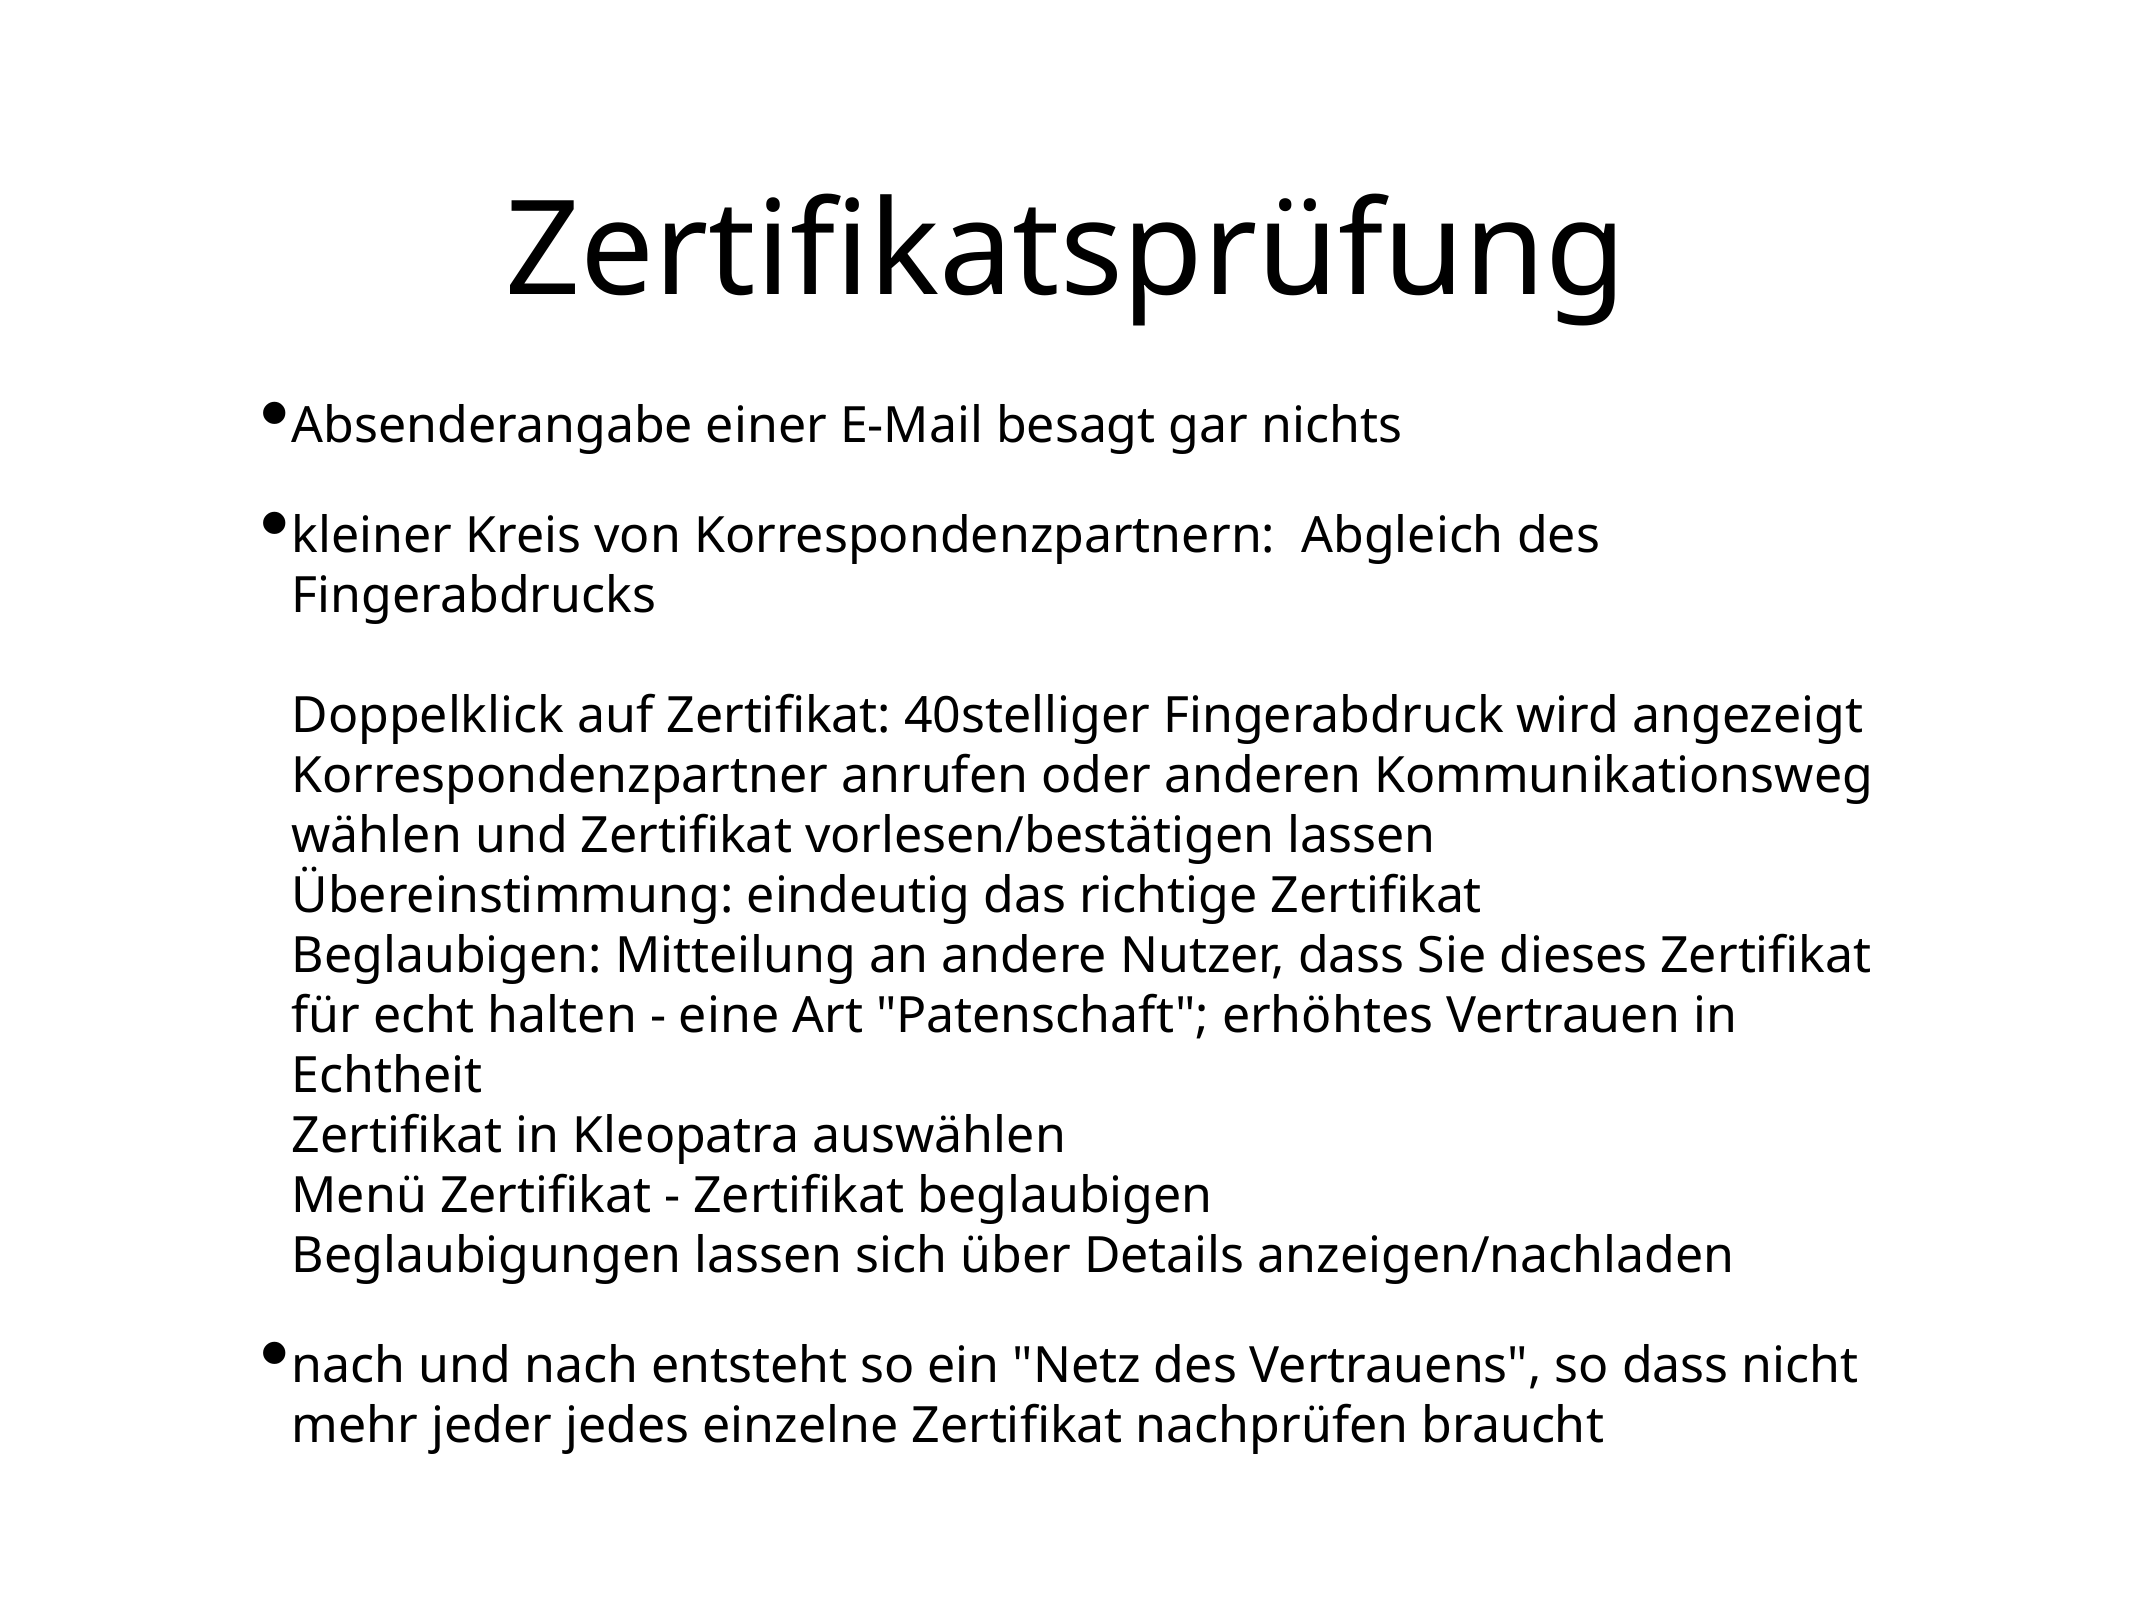

# Zertifikatsprüfung
Absenderangabe einer E-Mail besagt gar nichts
kleiner Kreis von Korrespondenzpartnern: Abgleich des Fingerabdrucks
Doppelklick auf Zertifikat: 40stelliger Fingerabdruck wird angezeigt
Korrespondenzpartner anrufen oder anderen Kommunikationsweg wählen und Zertifikat vorlesen/bestätigen lassen
Übereinstimmung: eindeutig das richtige Zertifikat
Beglaubigen: Mitteilung an andere Nutzer, dass Sie dieses Zertifikat für echt halten - eine Art "Patenschaft"; erhöhtes Vertrauen in Echtheit
Zertifikat in Kleopatra auswählen
Menü Zertifikat - Zertifikat beglaubigen
Beglaubigungen lassen sich über Details anzeigen/nachladen
nach und nach entsteht so ein "Netz des Vertrauens", so dass nicht mehr jeder jedes einzelne Zertifikat nachprüfen braucht